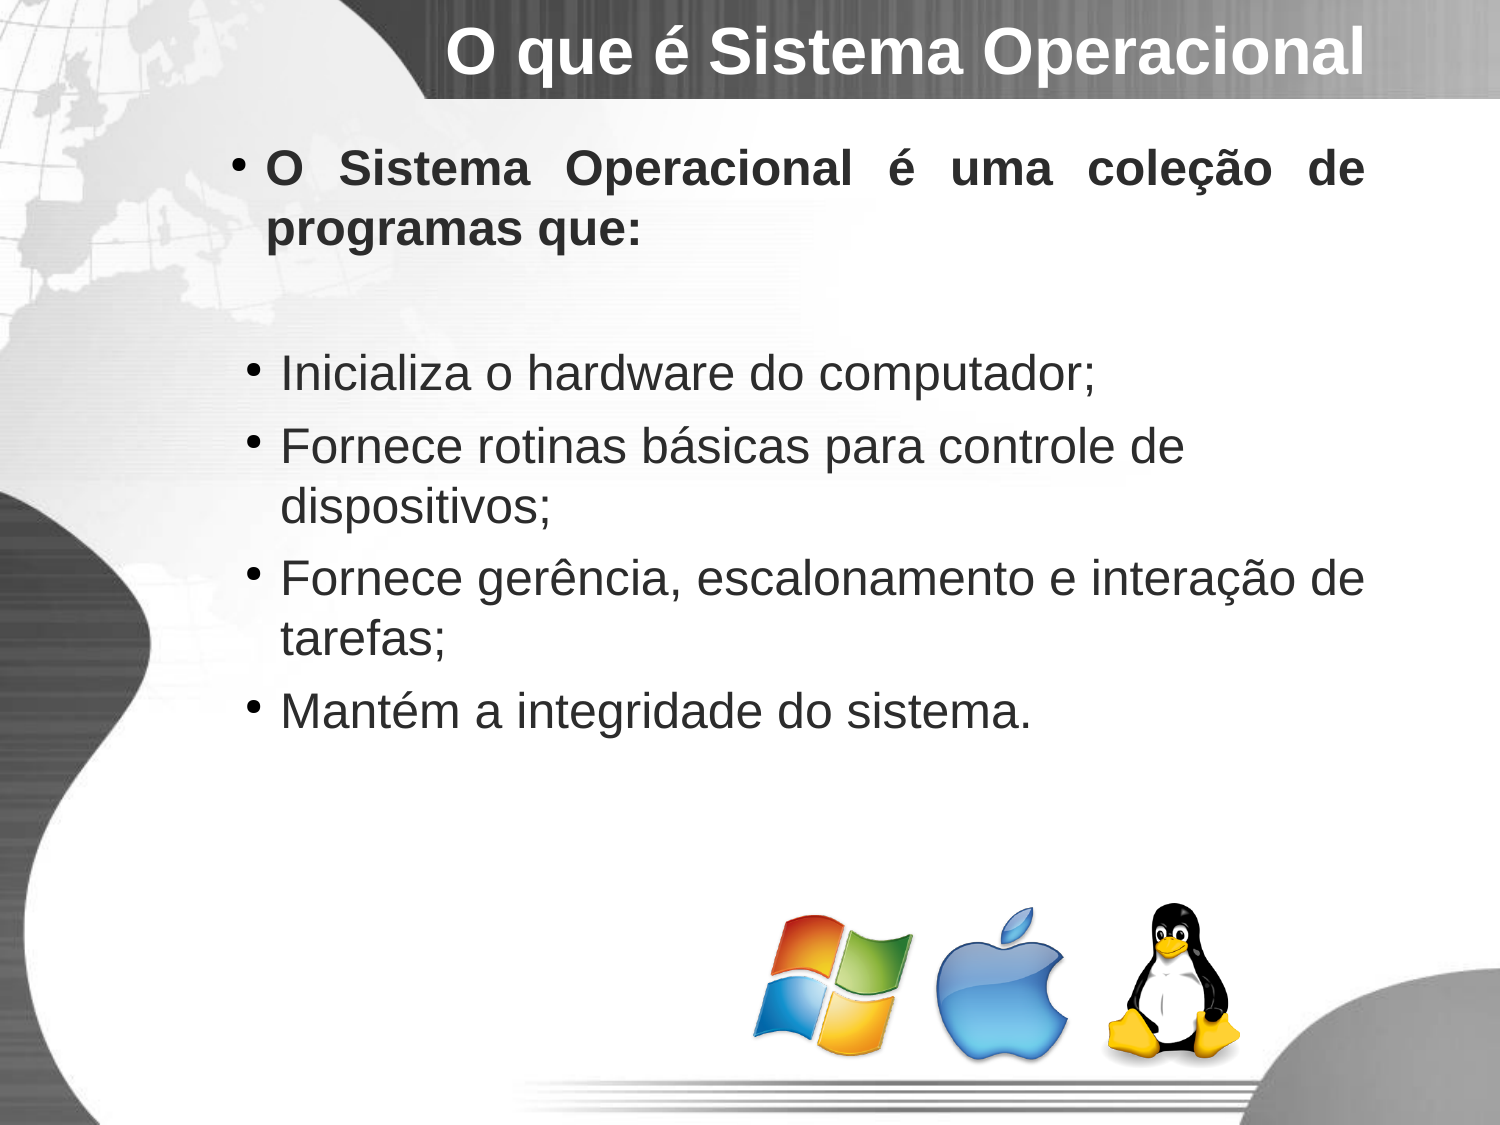

# O que é Sistema Operacional
O Sistema Operacional é uma coleção de programas que:
Inicializa o hardware do computador;
Fornece rotinas básicas para controle de dispositivos;
Fornece gerência, escalonamento e interação de tarefas;
Mantém a integridade do sistema.